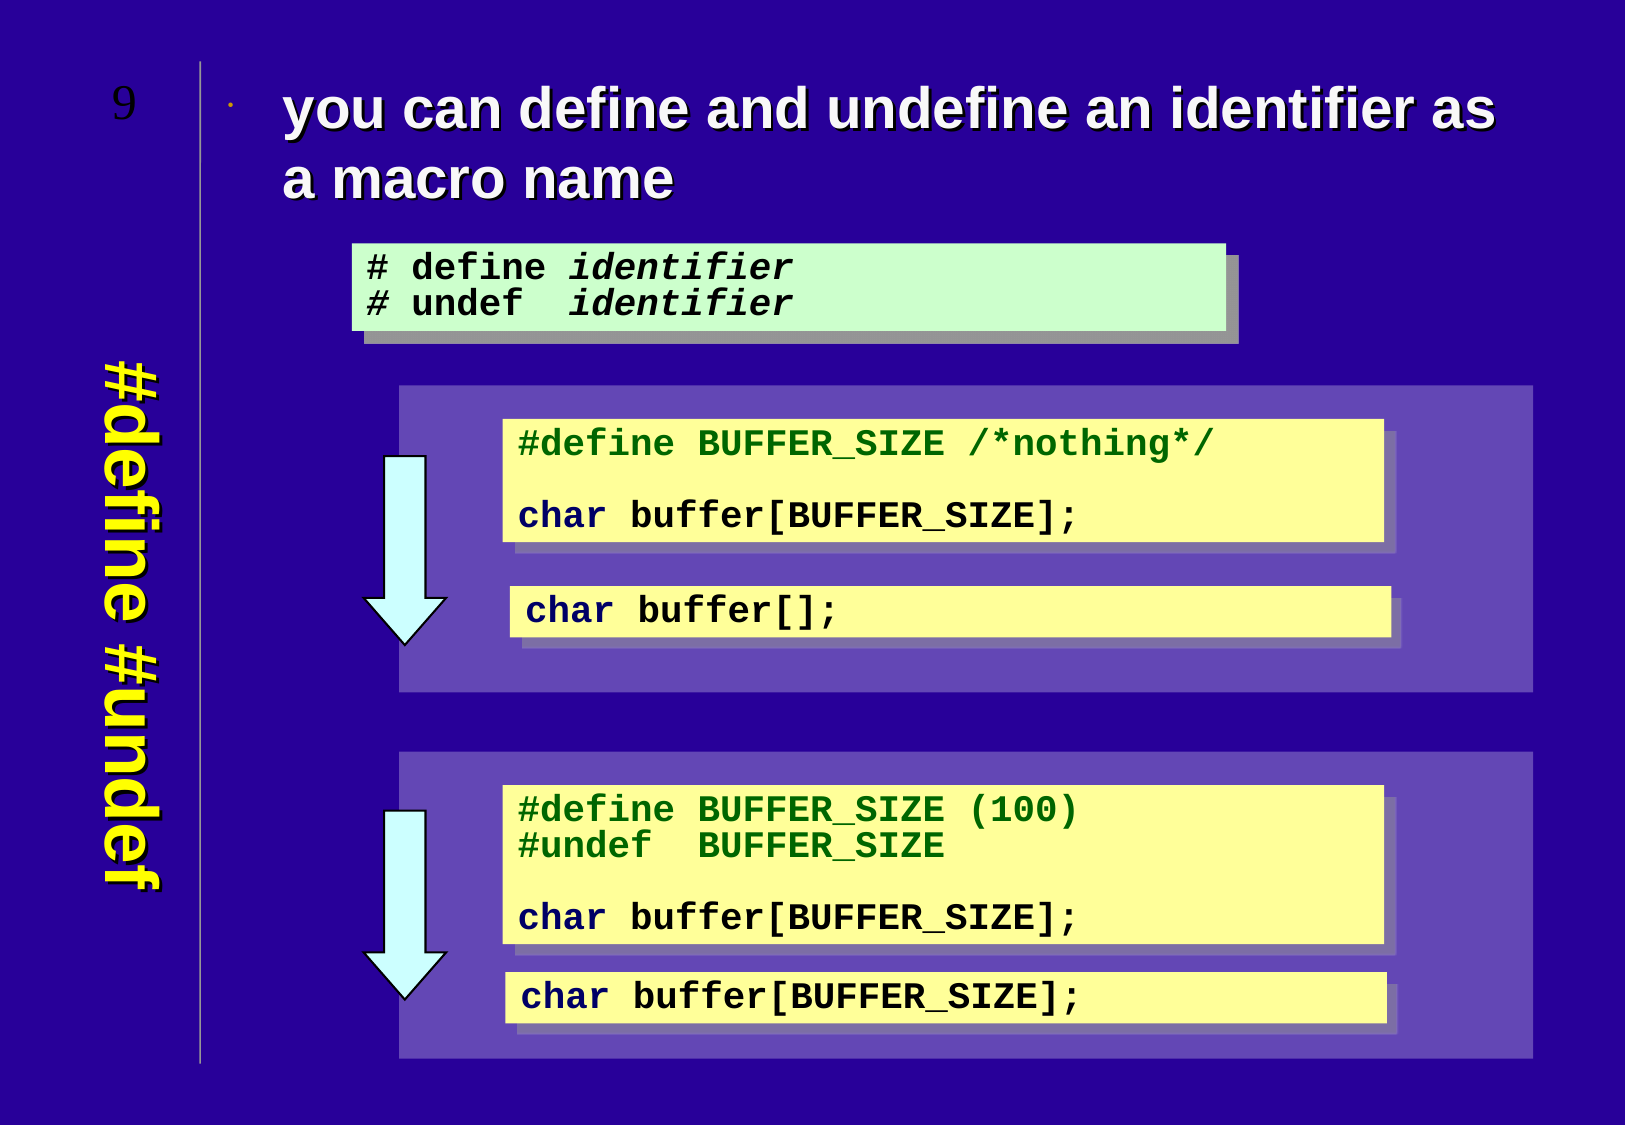

9
you can define and undefine an identifier as a macro name
# #define #undef
# define identifier
# undef identifier
#define BUFFER_SIZE /*nothing*/
char buffer[BUFFER_SIZE];
char buffer[];
#define BUFFER_SIZE (100)
#undef BUFFER_SIZE
char buffer[BUFFER_SIZE];
char buffer[BUFFER_SIZE];